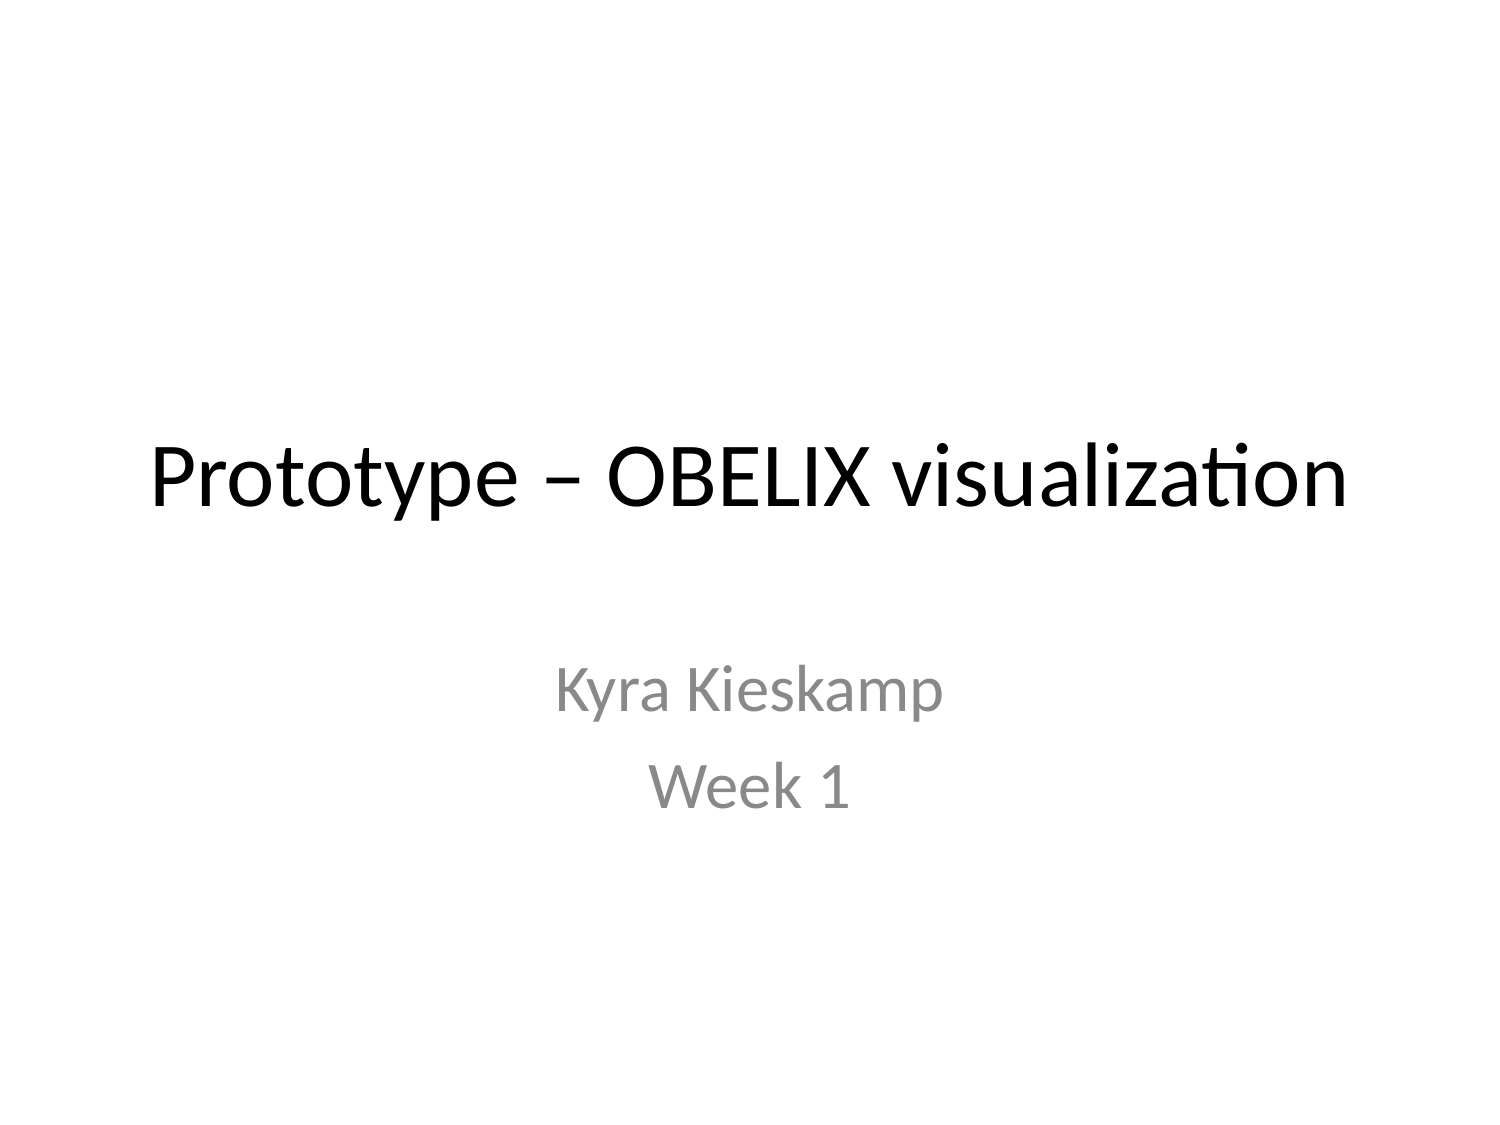

# Prototype – OBELIX visualization
Kyra Kieskamp
Week 1